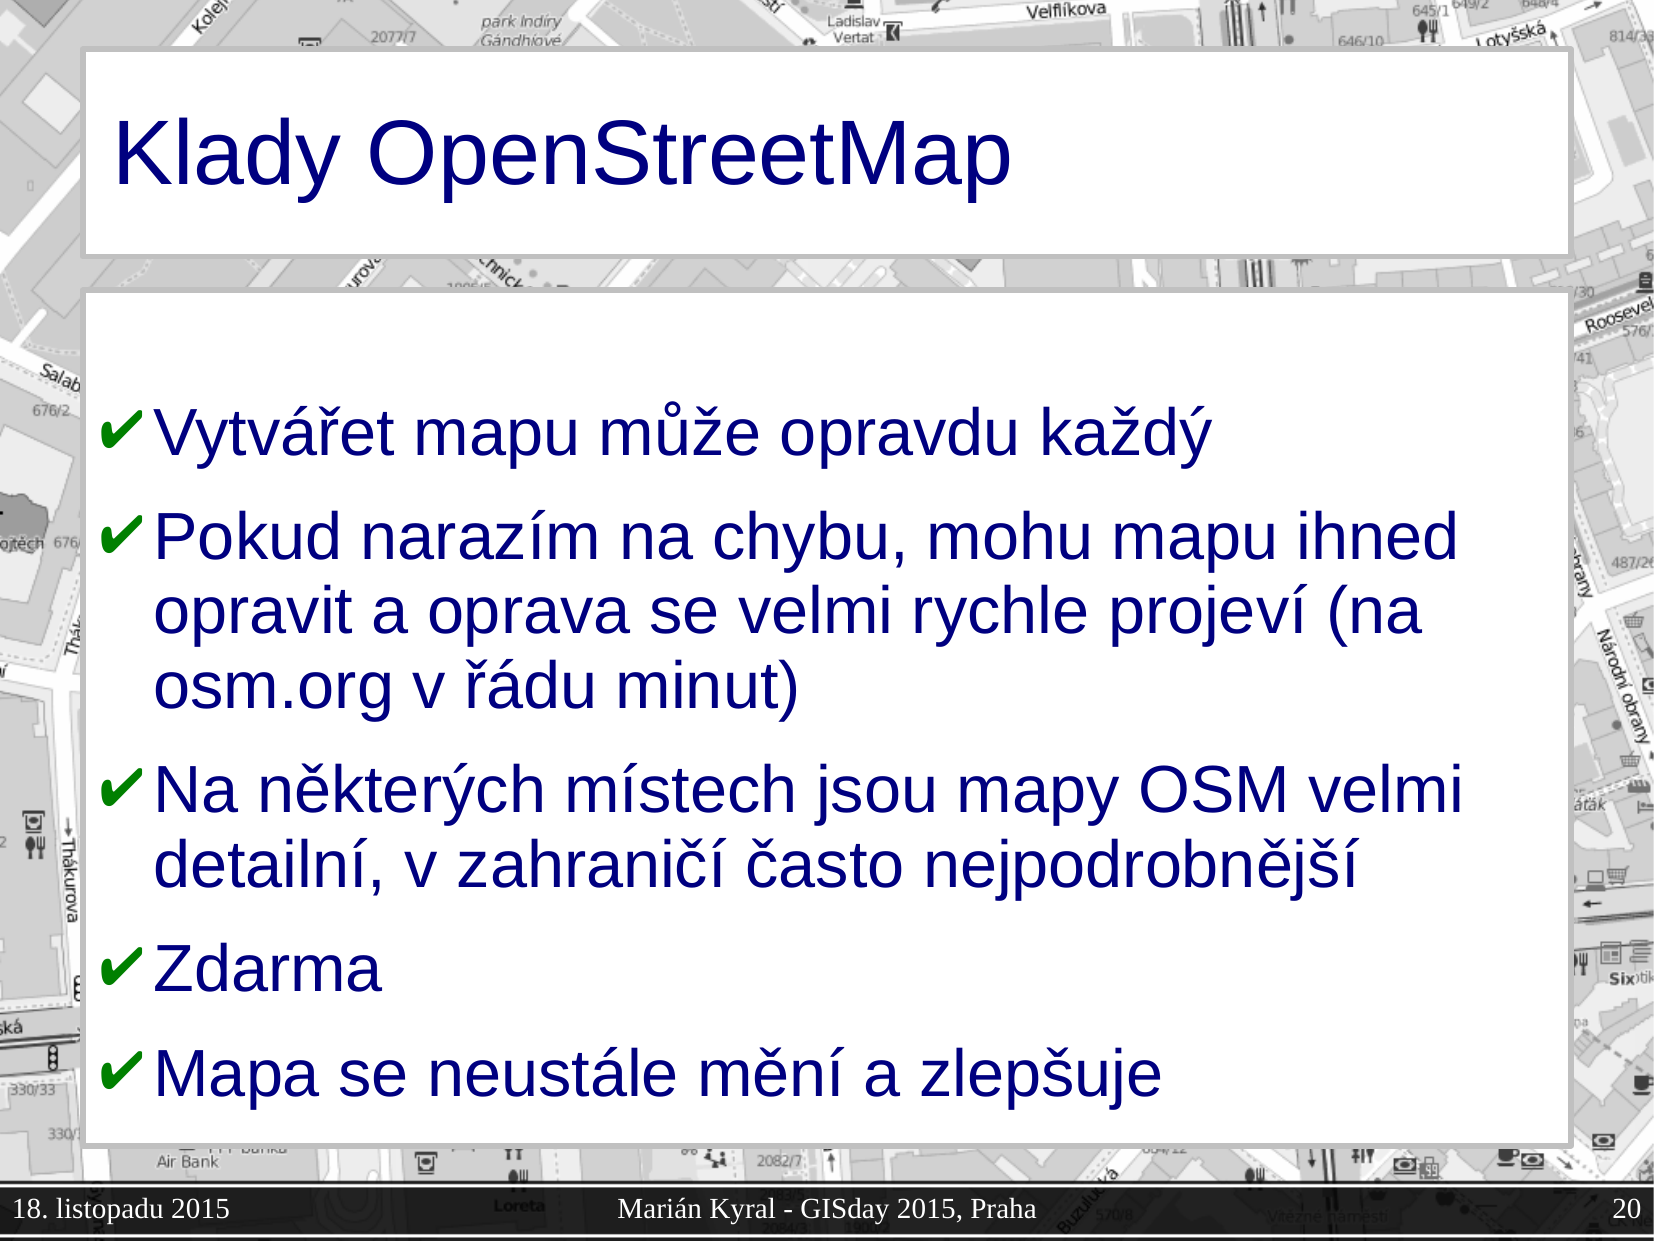

# Klady OpenStreetMap
Vytvářet mapu může opravdu každý
Pokud narazím na chybu, mohu mapu ihned opravit a oprava se velmi rychle projeví (na osm.org v řádu minut)
Na některých místech jsou mapy OSM velmi detailní, v zahraničí často nejpodrobnější
Zdarma
Mapa se neustále mění a zlepšuje
18. listopadu 2015
Marián Kyral - GISday 2015, Praha
20